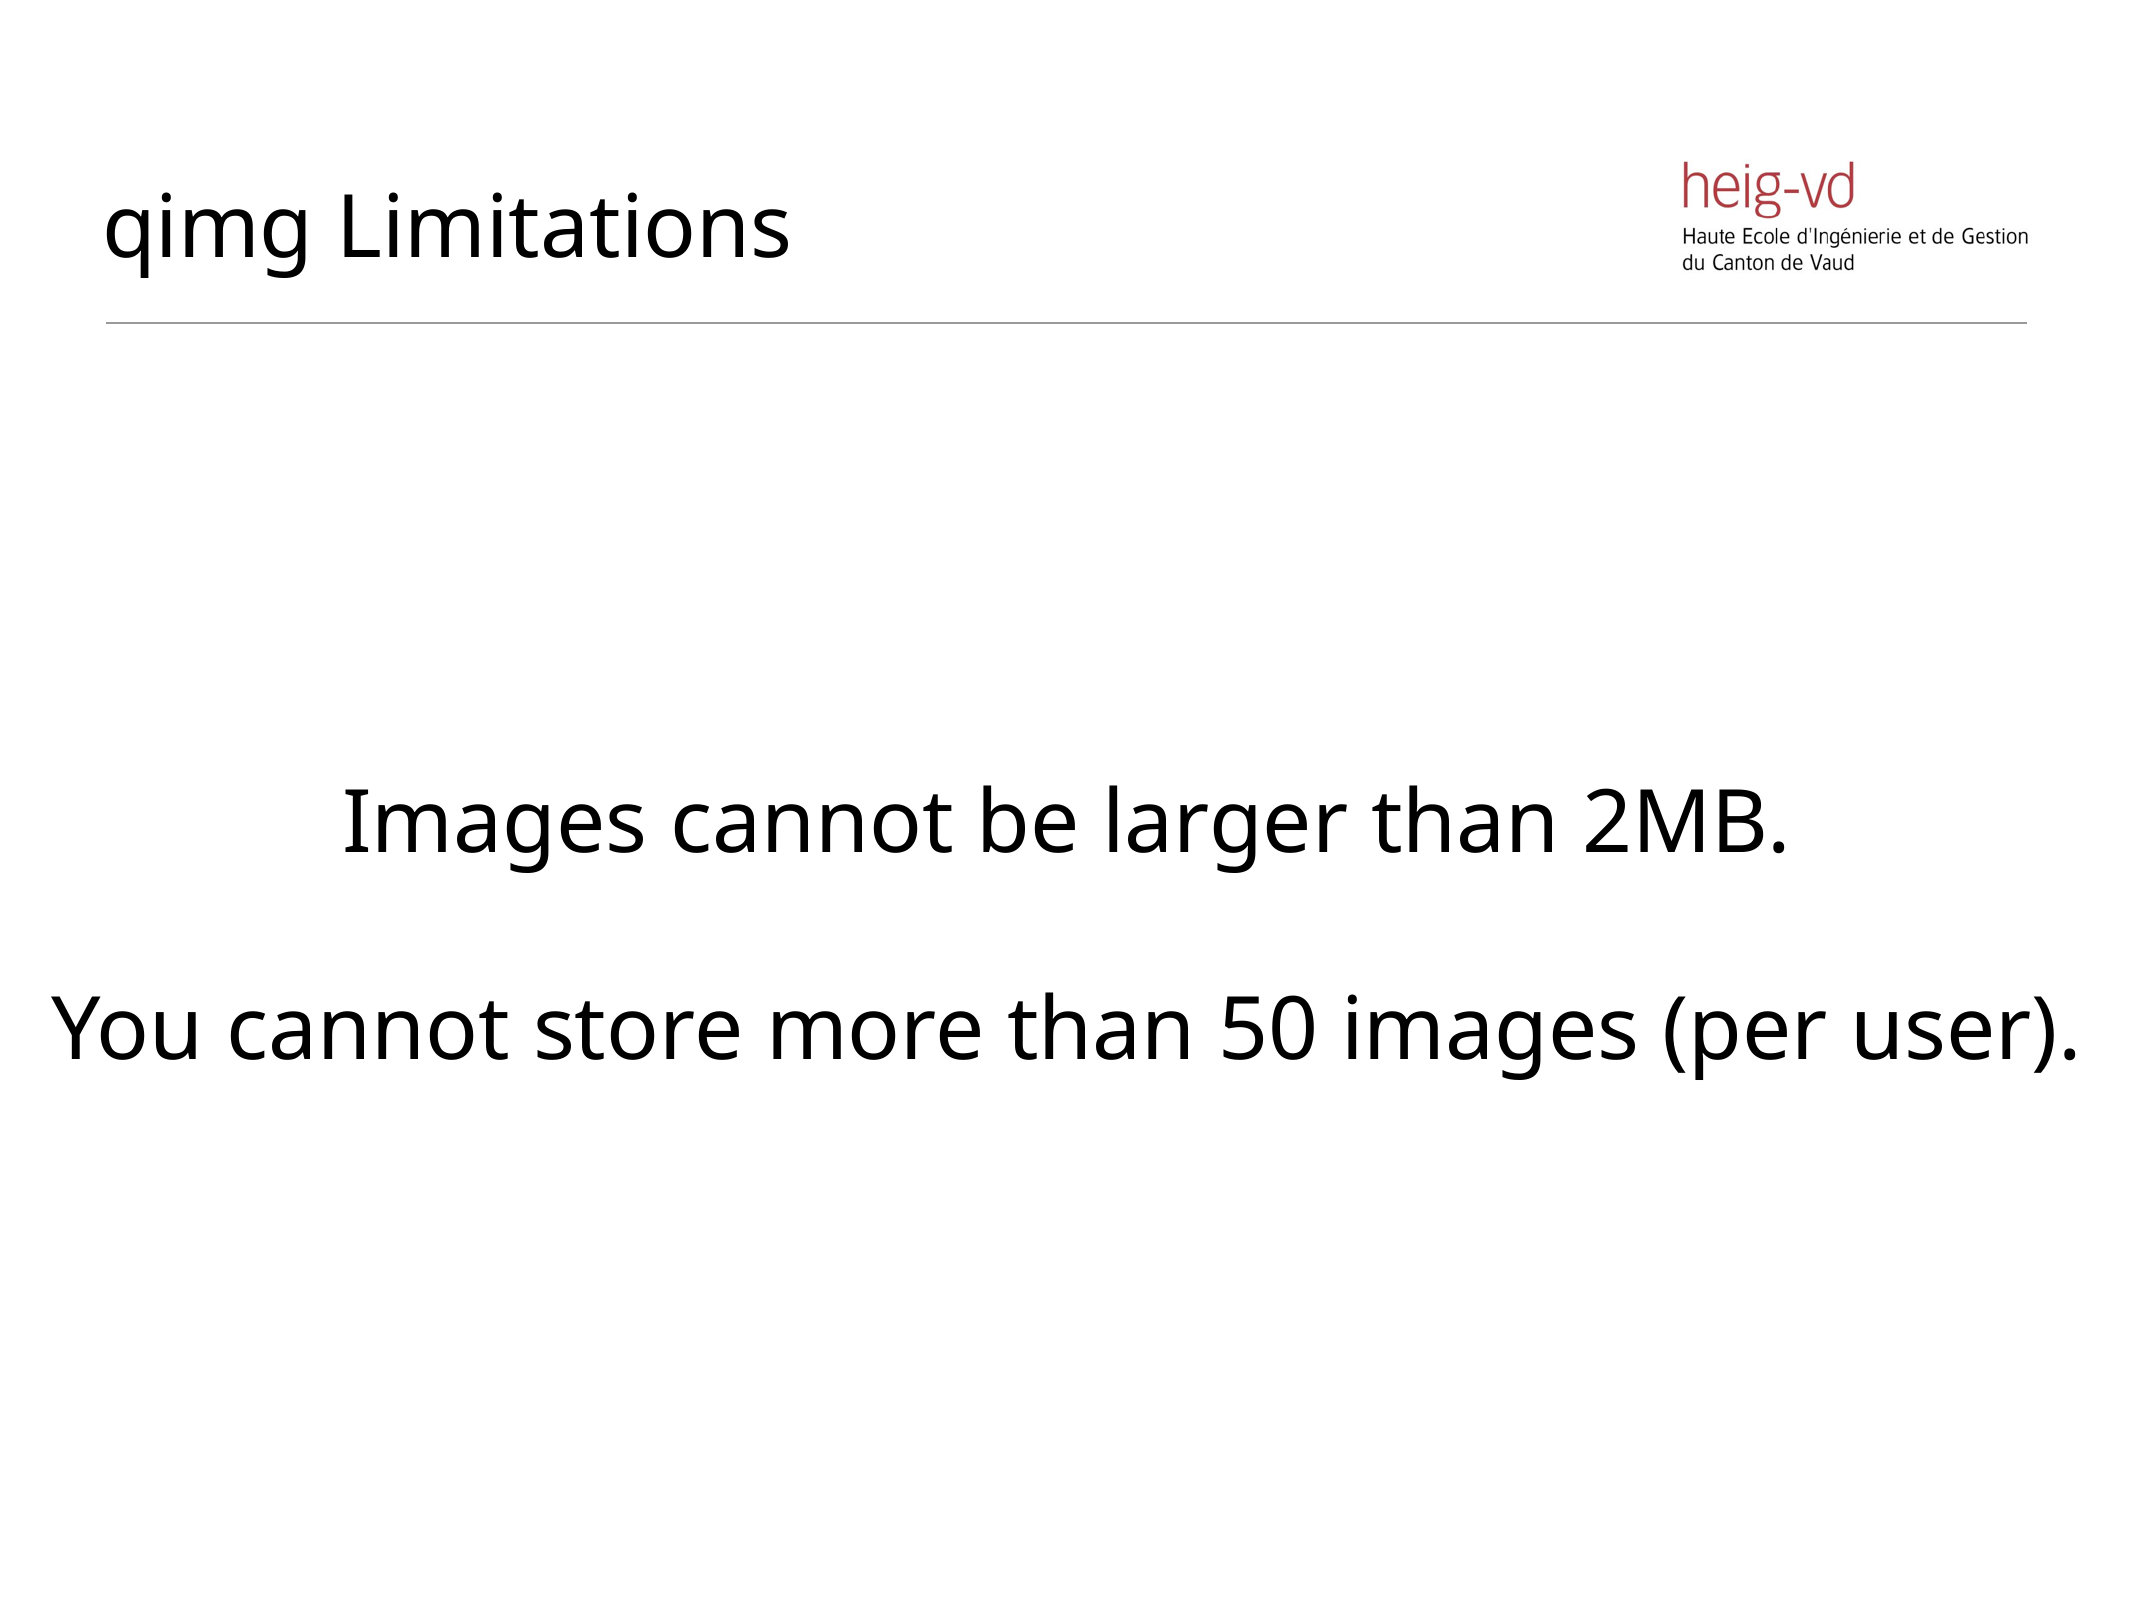

# qimg Limitations
Images cannot be larger than 2MB.
You cannot store more than 50 images (per user).